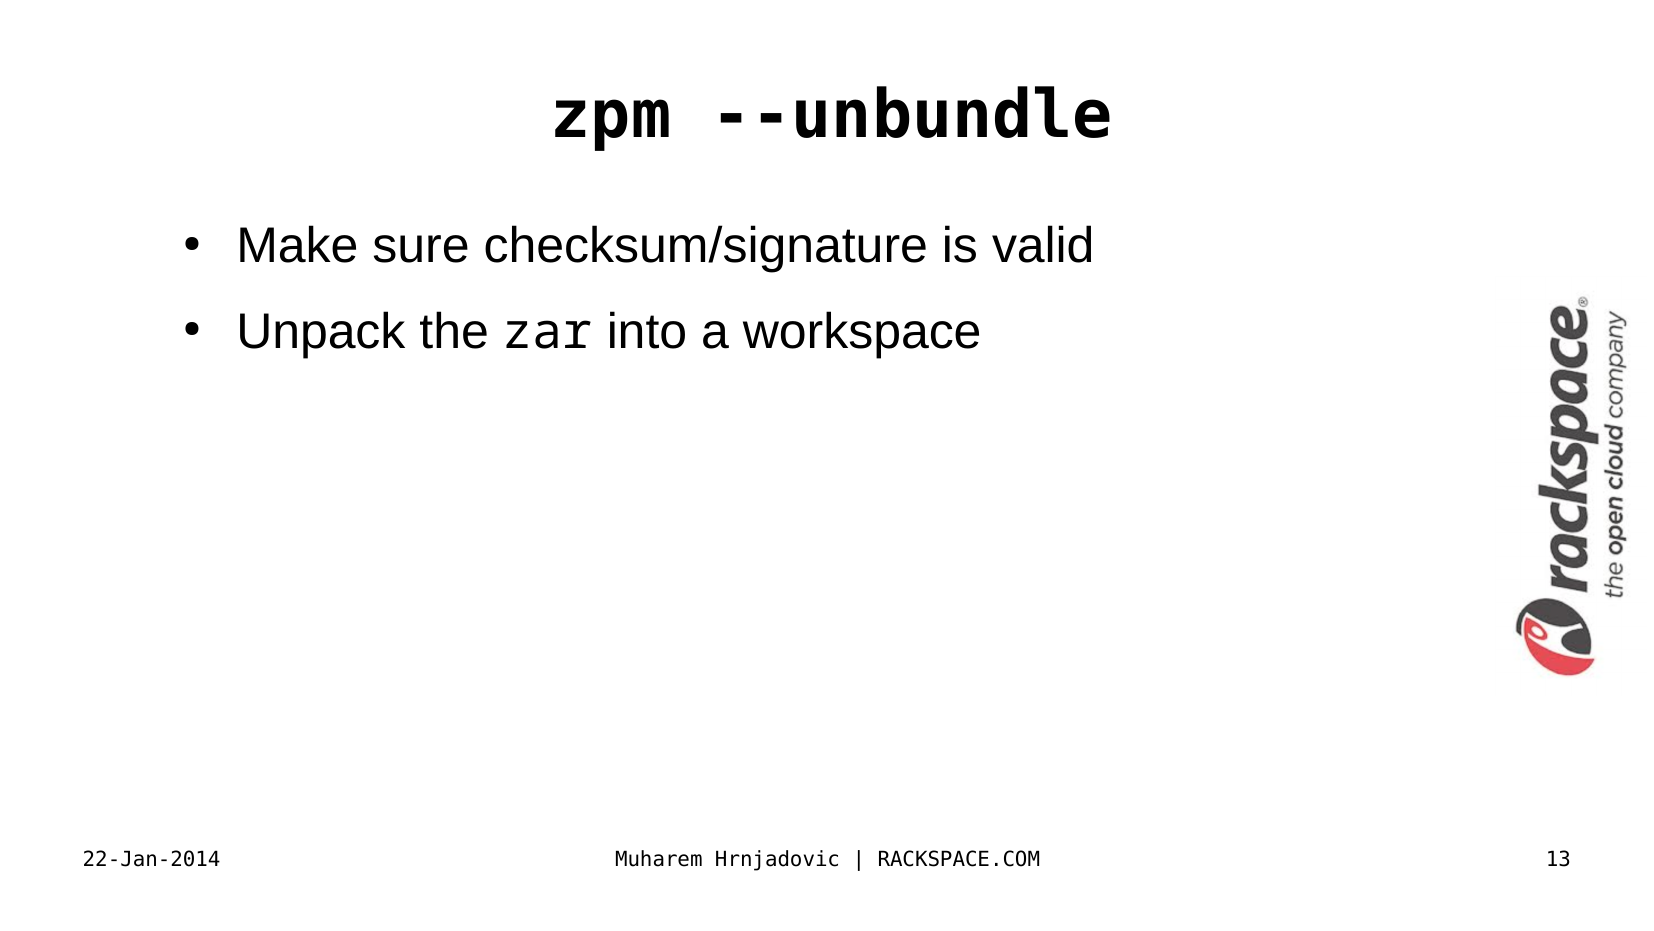

# zpm --unbundle
Make sure checksum/signature is valid
Unpack the zar into a workspace
22-Jan-2014
Muharem Hrnjadovic | RACKSPACE.COM
13